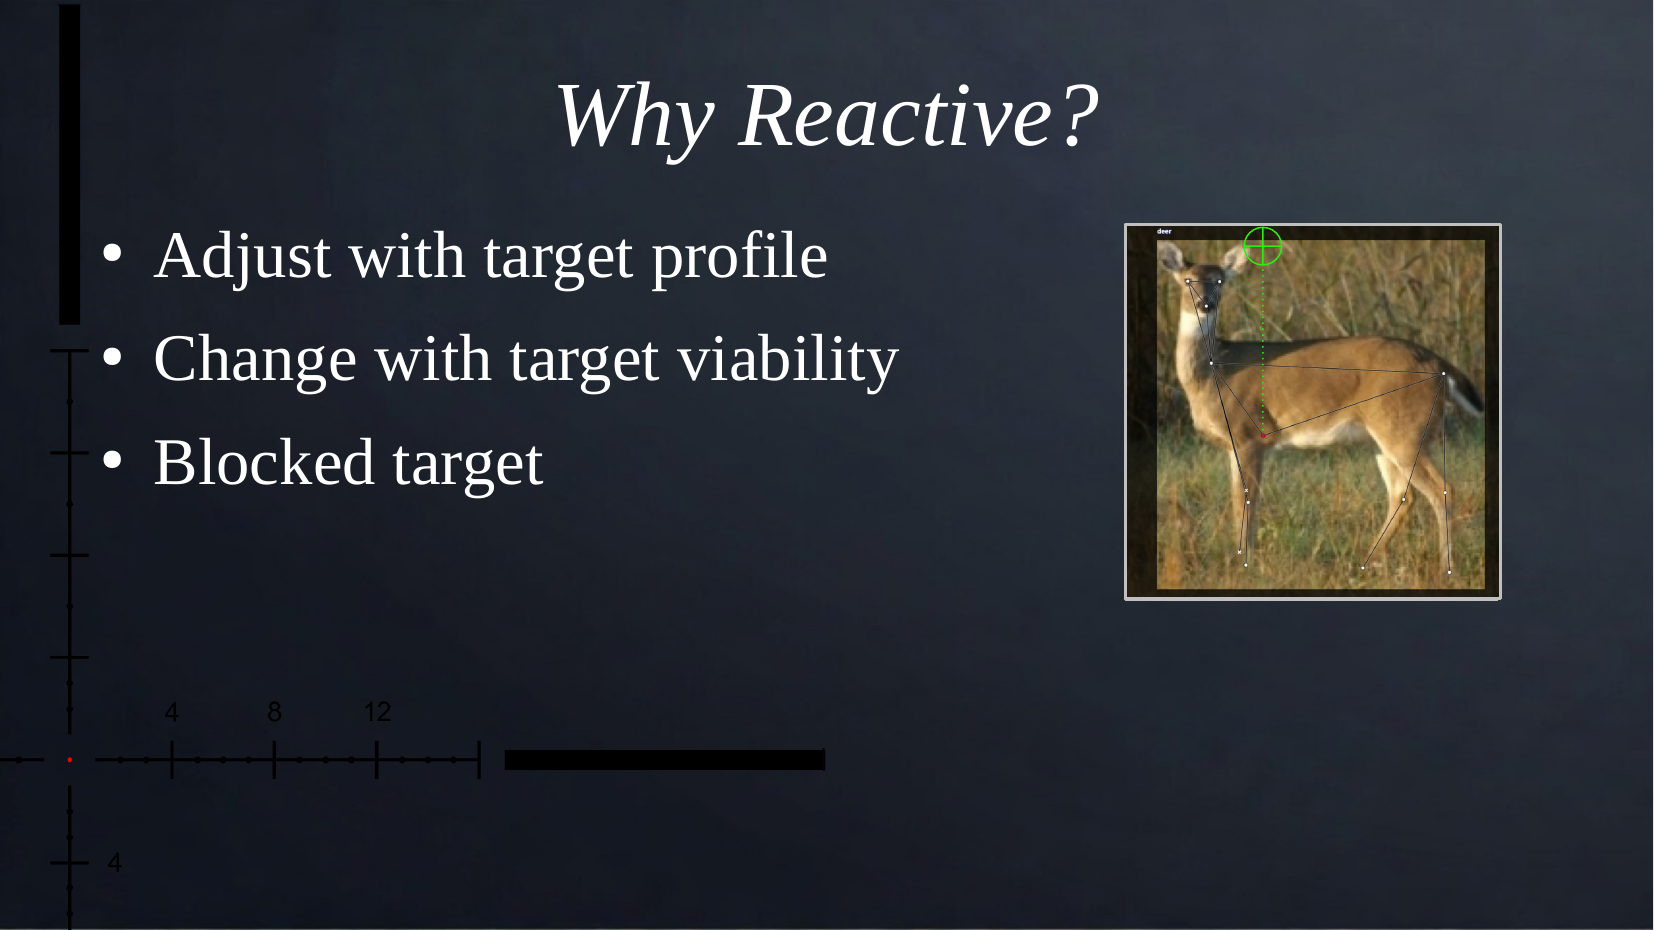

Why Reactive?
# Adjust with target profile
Change with target viability
Blocked target